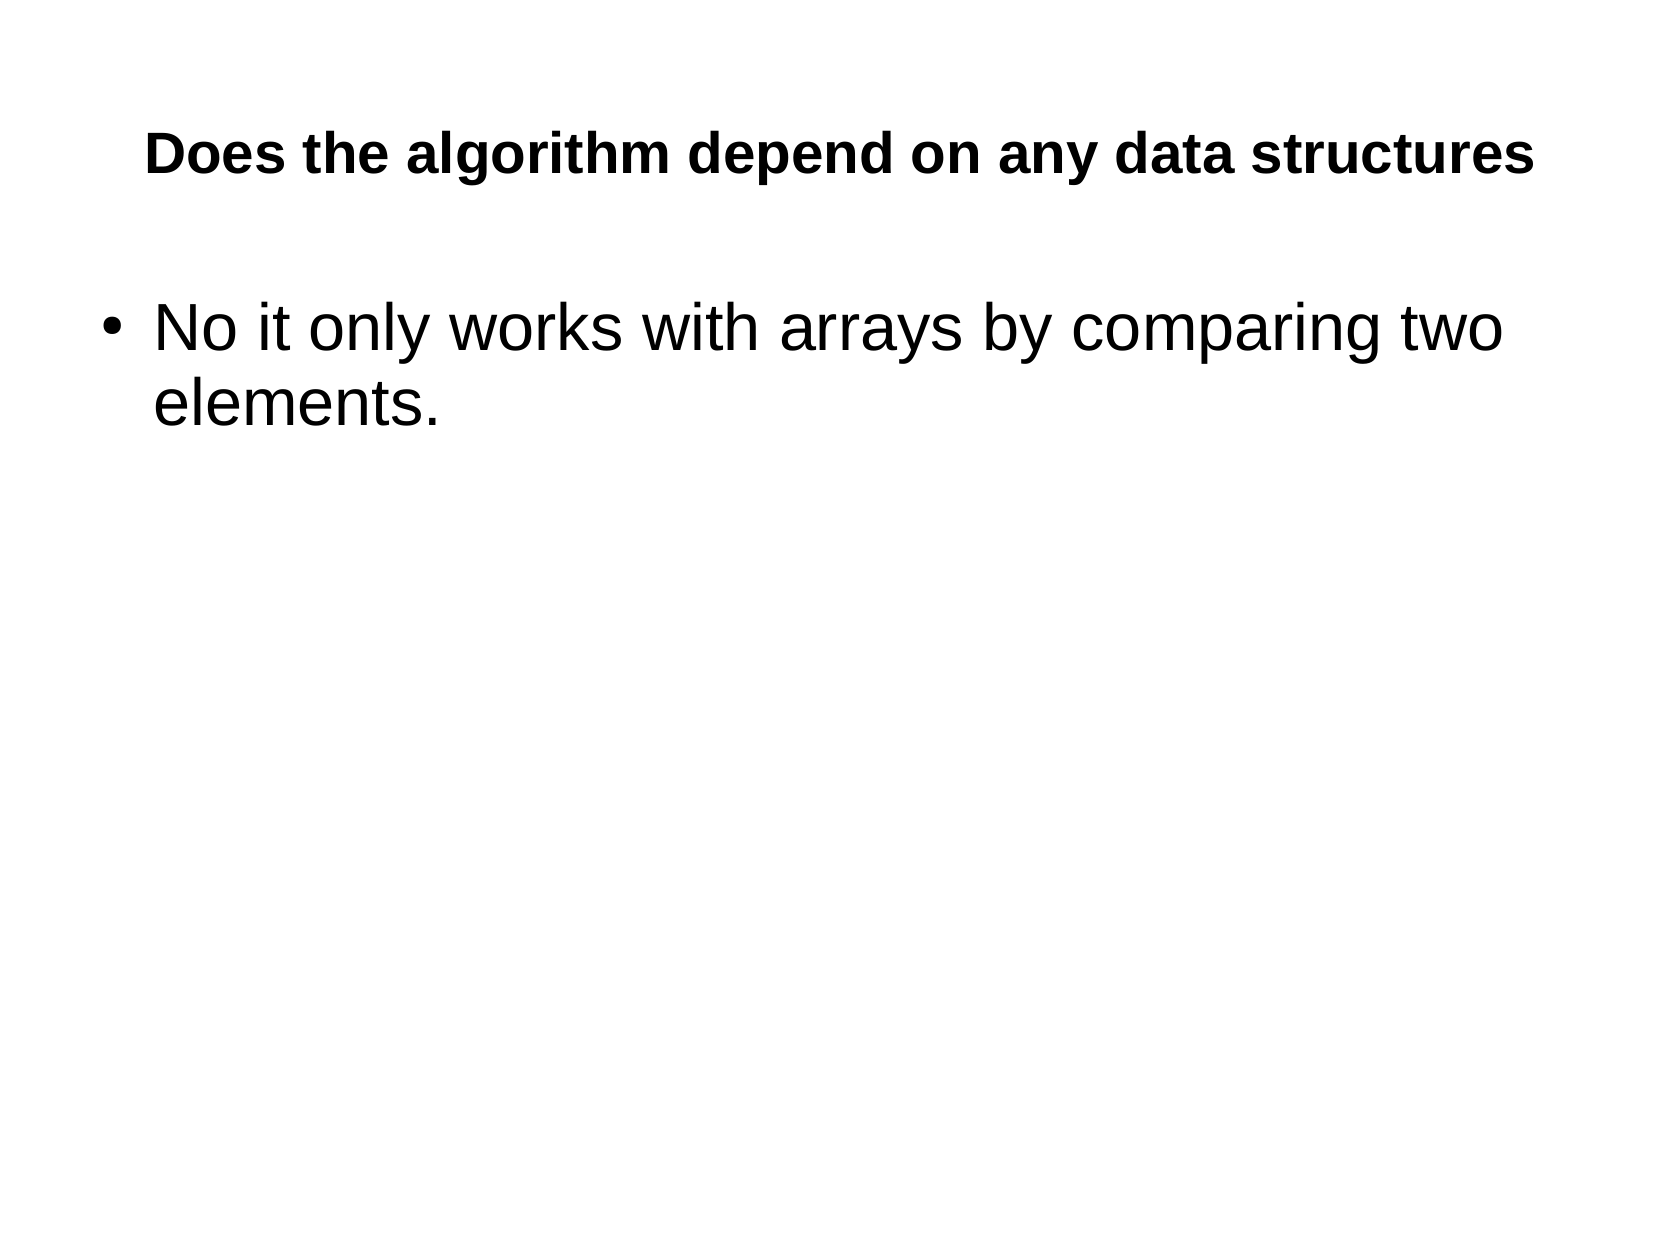

# Does the algorithm depend on any data structures ​
No it only works with arrays by comparing two elements.